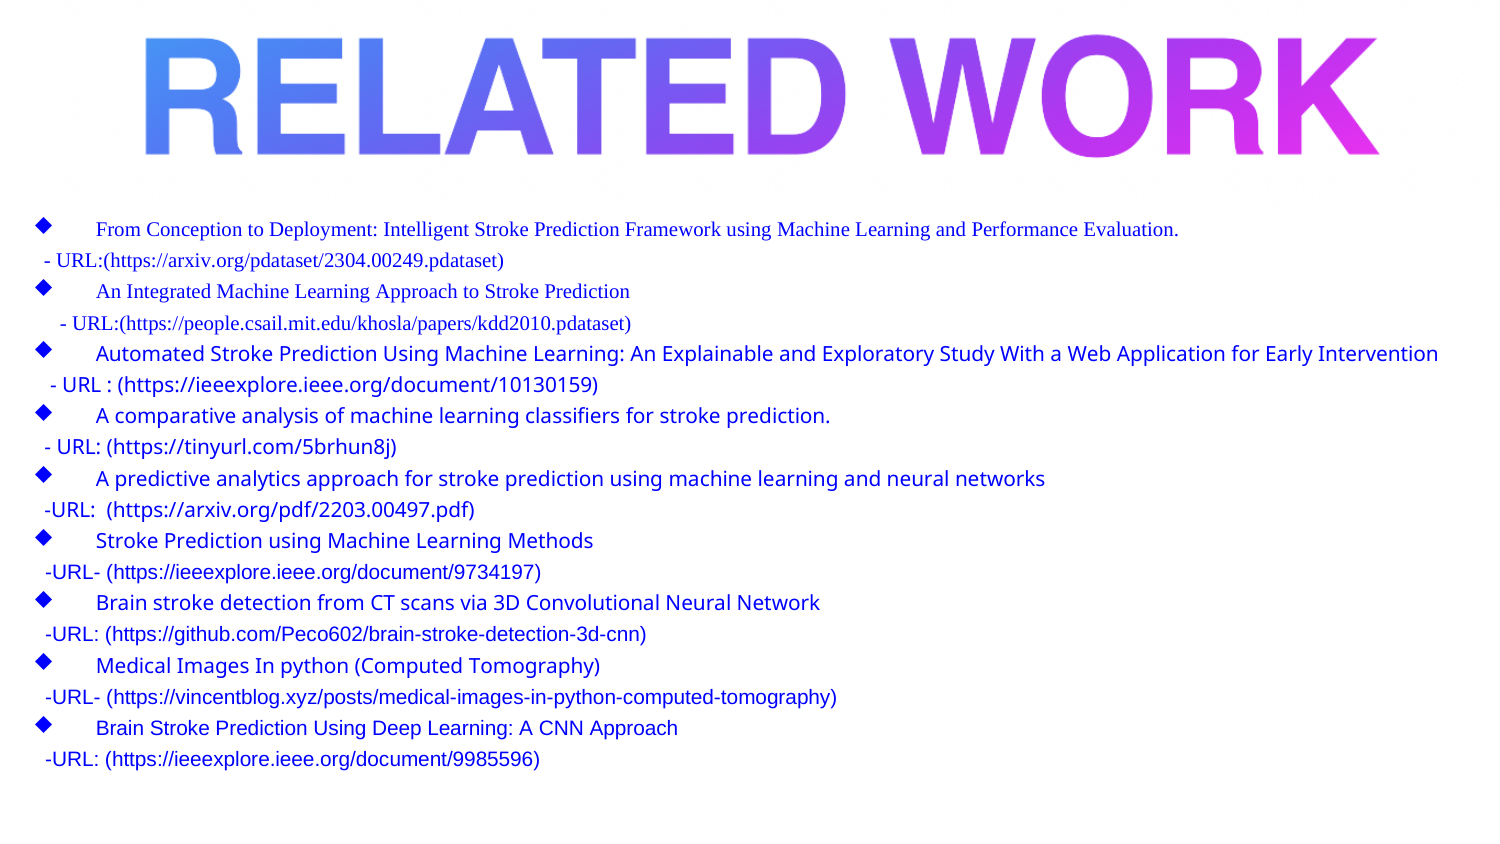

#
From Conception to Deployment: Intelligent Stroke Prediction Framework using Machine Learning and Performance Evaluation.
 - URL:(https://arxiv.org/pdataset/2304.00249.pdataset)
An Integrated Machine Learning Approach to Stroke Prediction
 - URL:(https://people.csail.mit.edu/khosla/papers/kdd2010.pdataset)
Automated Stroke Prediction Using Machine Learning: An Explainable and Exploratory Study With a Web Application for Early Intervention
 - URL : (https://ieeexplore.ieee.org/document/10130159)
A comparative analysis of machine learning classifiers for stroke prediction.
 - URL: (https://tinyurl.com/5brhun8j)
A predictive analytics approach for stroke prediction using machine learning and neural networks
 -URL: (https://arxiv.org/pdf/2203.00497.pdf)
Stroke Prediction using Machine Learning Methods
 -URL- (https://ieeexplore.ieee.org/document/9734197)
Brain stroke detection from CT scans via 3D Convolutional Neural Network
 -URL: (https://github.com/Peco602/brain-stroke-detection-3d-cnn)
Medical Images In python (Computed Tomography)
 -URL- (https://vincentblog.xyz/posts/medical-images-in-python-computed-tomography)
Brain Stroke Prediction Using Deep Learning: A CNN Approach
 -URL: (https://ieeexplore.ieee.org/document/9985596)